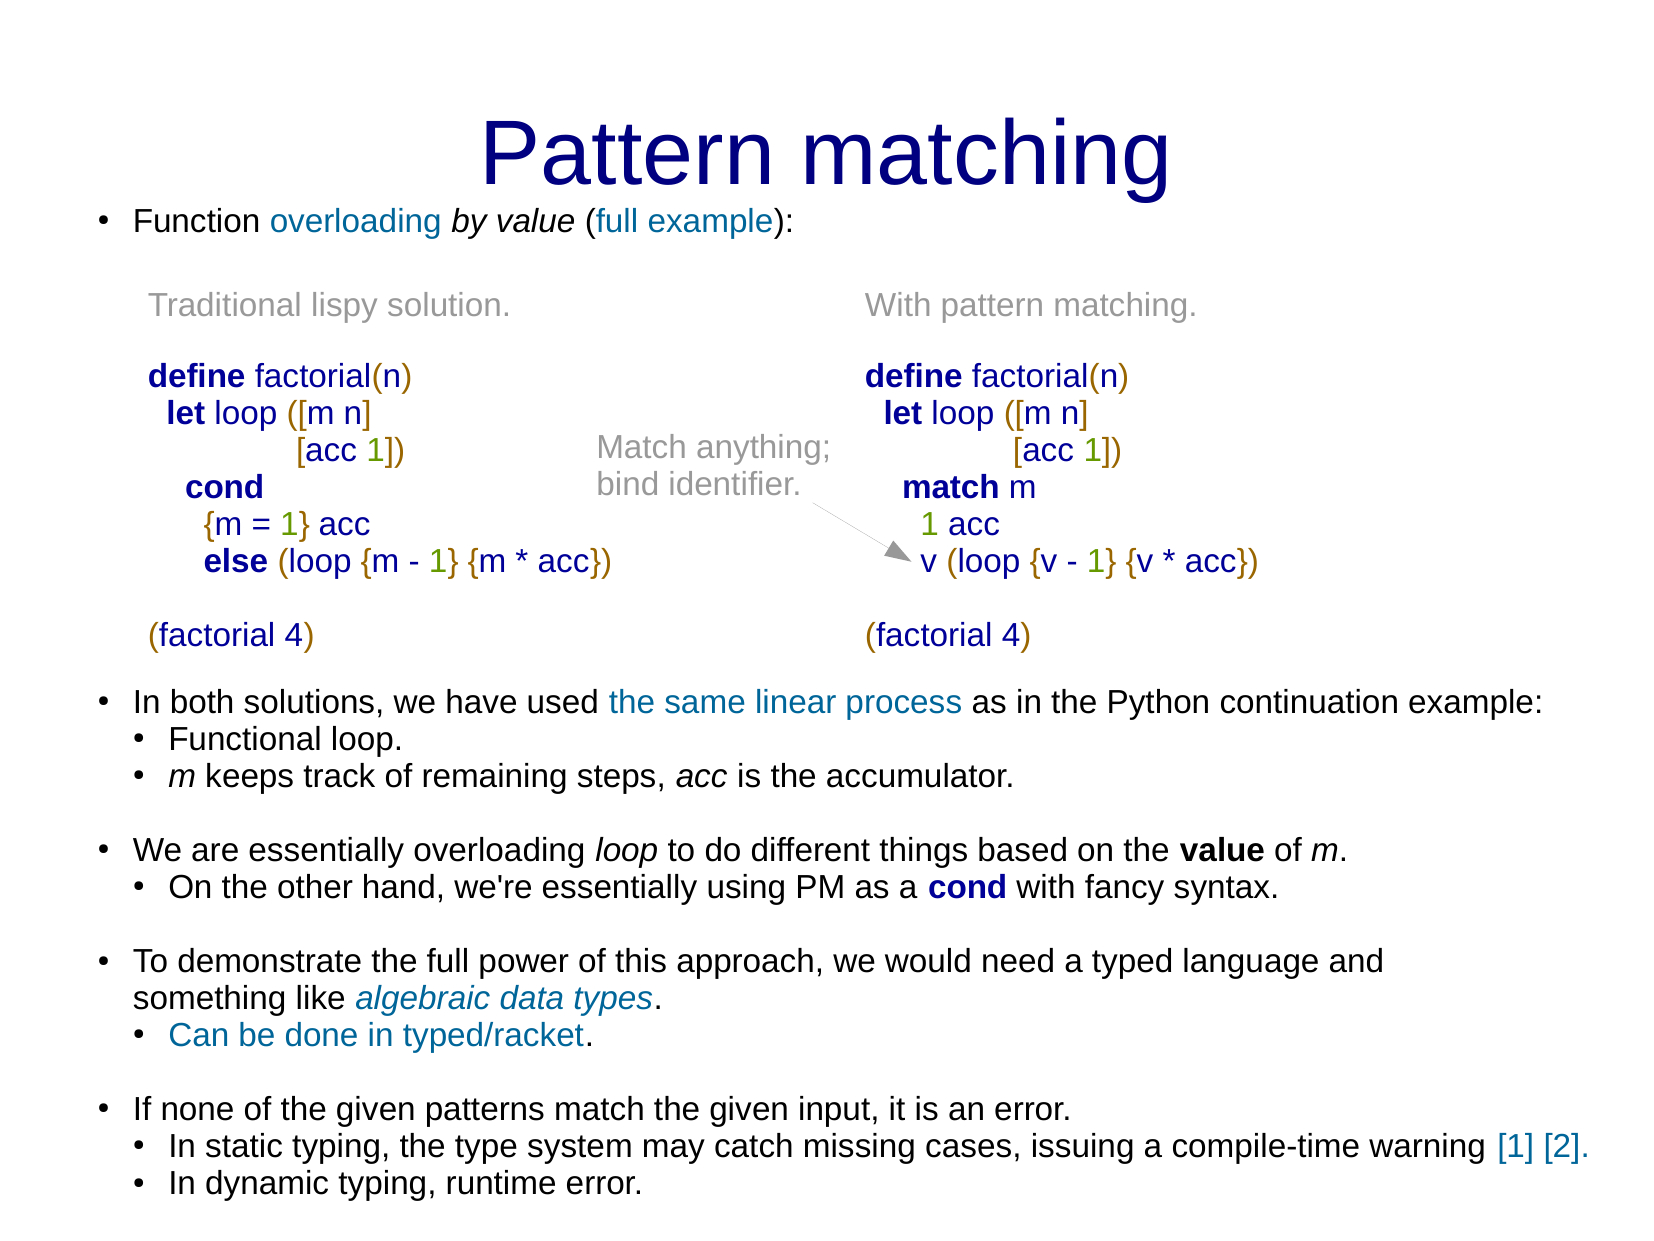

# Pattern matching
Function overloading by value (full example):
In both solutions, we have used the same linear process as in the Python continuation example:
Functional loop.
m keeps track of remaining steps, acc is the accumulator.
We are essentially overloading loop to do different things based on the value of m.
On the other hand, we're essentially using PM as a cond with fancy syntax.
To demonstrate the full power of this approach, we would need a typed language and
something like algebraic data types.
Can be done in typed/racket.
If none of the given patterns match the given input, it is an error.
In static typing, the type system may catch missing cases, issuing a compile-time warning [1] [2].
In dynamic typing, runtime error.
Traditional lispy solution.
With pattern matching.
define factorial(n)
 let loop ([m n]
 [acc 1])
 cond
 {m = 1} acc
 else (loop {m - 1} {m * acc})
(factorial 4)
define factorial(n)
 let loop ([m n]
 [acc 1])
 match m
 1 acc
 v (loop {v - 1} {v * acc})
(factorial 4)
Match anything;
bind identifier.